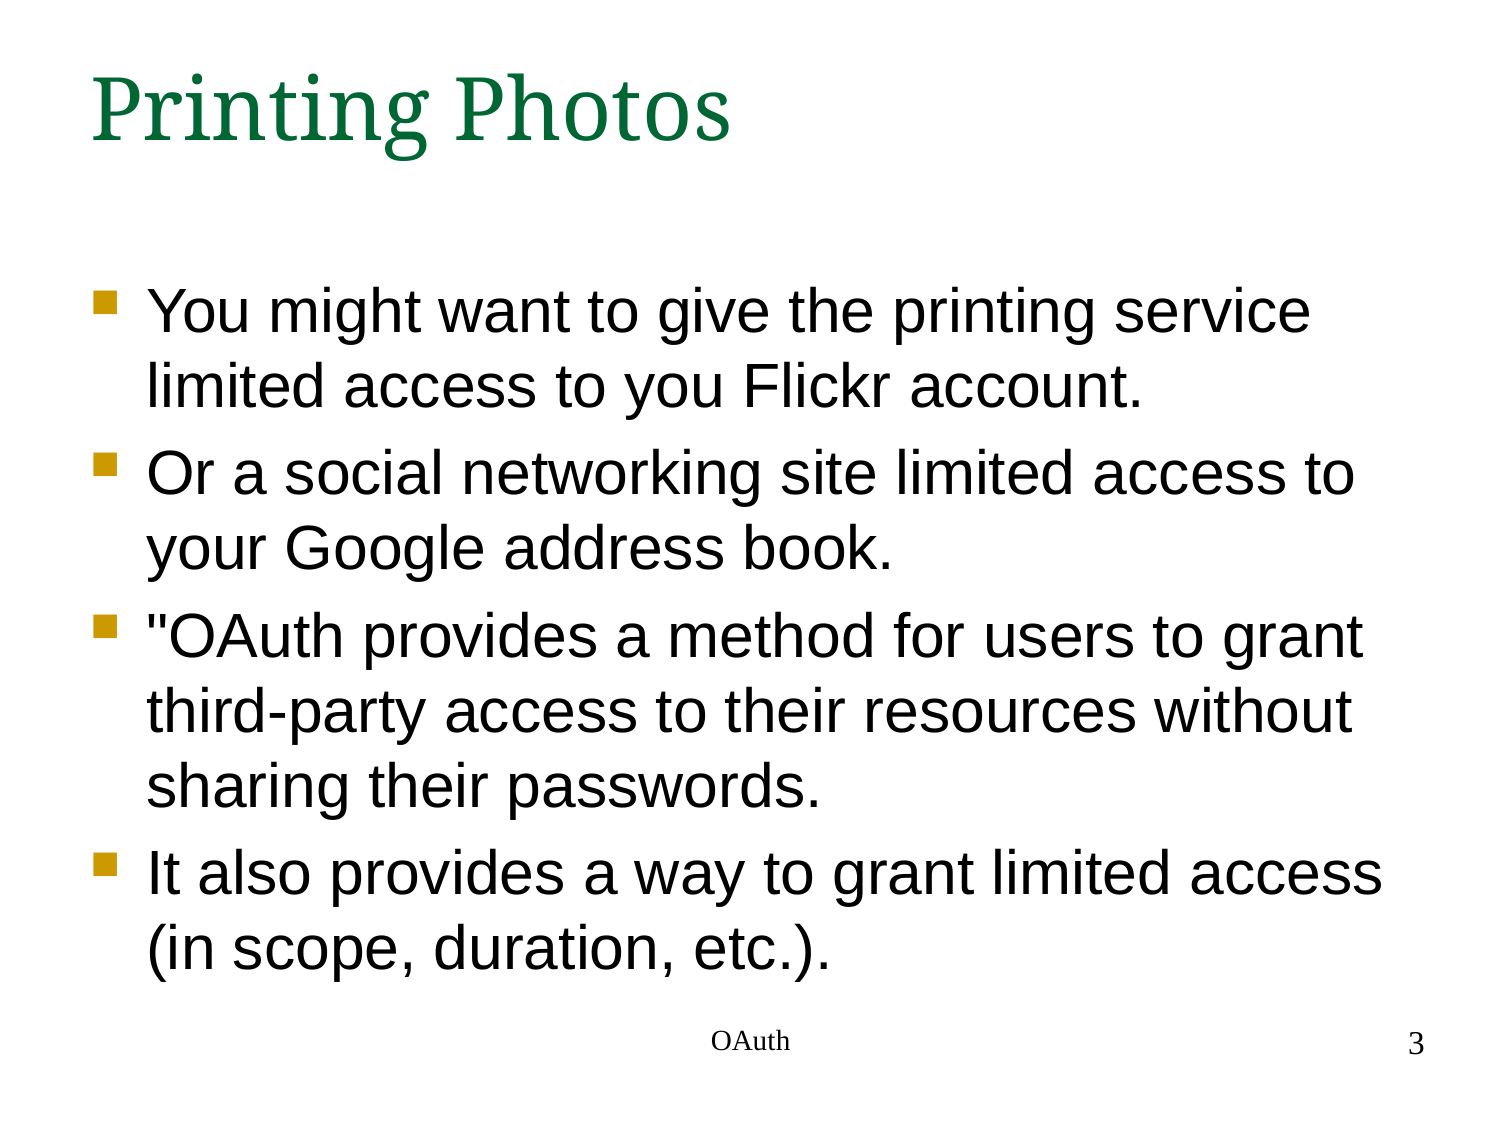

# Printing Photos
You might want to give the printing service limited access to you Flickr account.
Or a social networking site limited access to your Google address book.
"OAuth provides a method for users to grant third-party access to their resources without sharing their passwords.
It also provides a way to grant limited access (in scope, duration, etc.).
OAuth
3